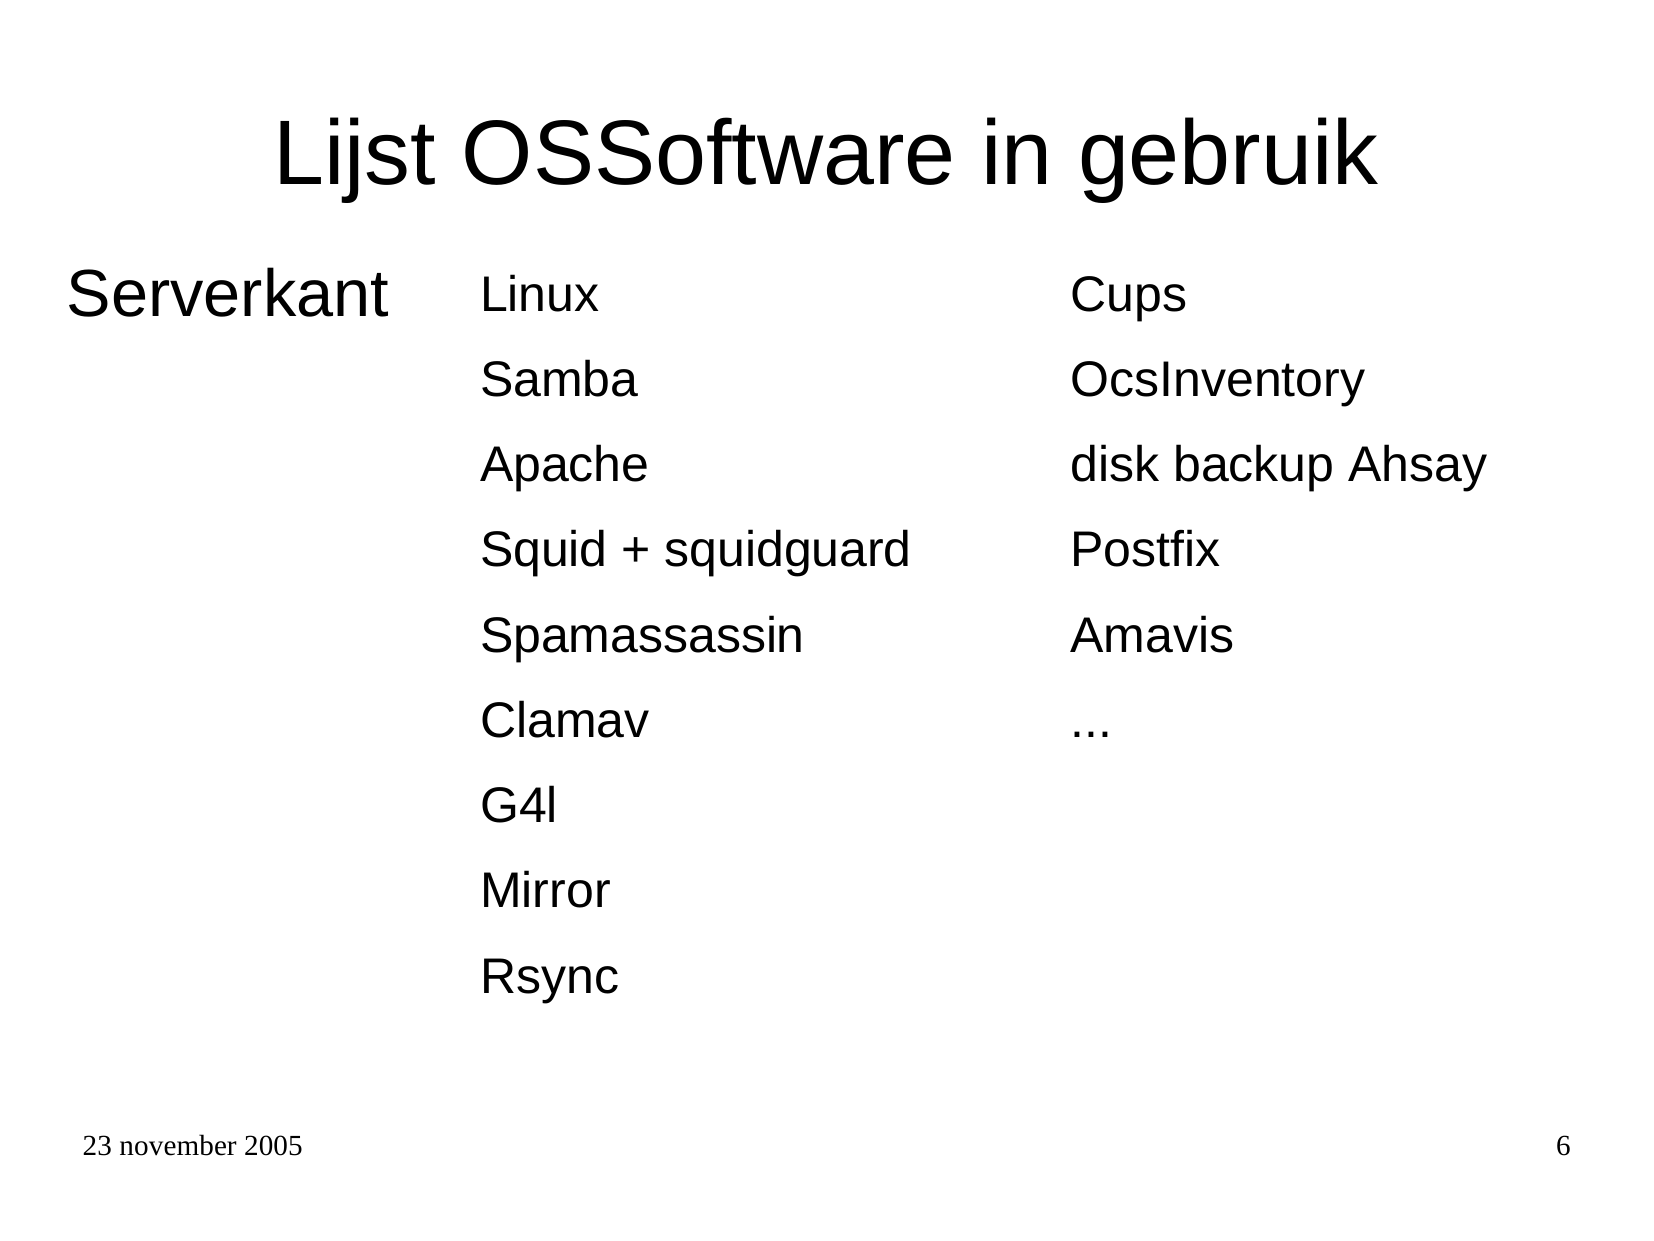

# Lijst OSSoftware in gebruik
Serverkant
Linux
Samba
Apache
Squid + squidguard
Spamassassin
Clamav
G4l
Mirror
Rsync
Cups
OcsInventory
disk backup Ahsay
Postfix
Amavis
...
23 november 2005
6